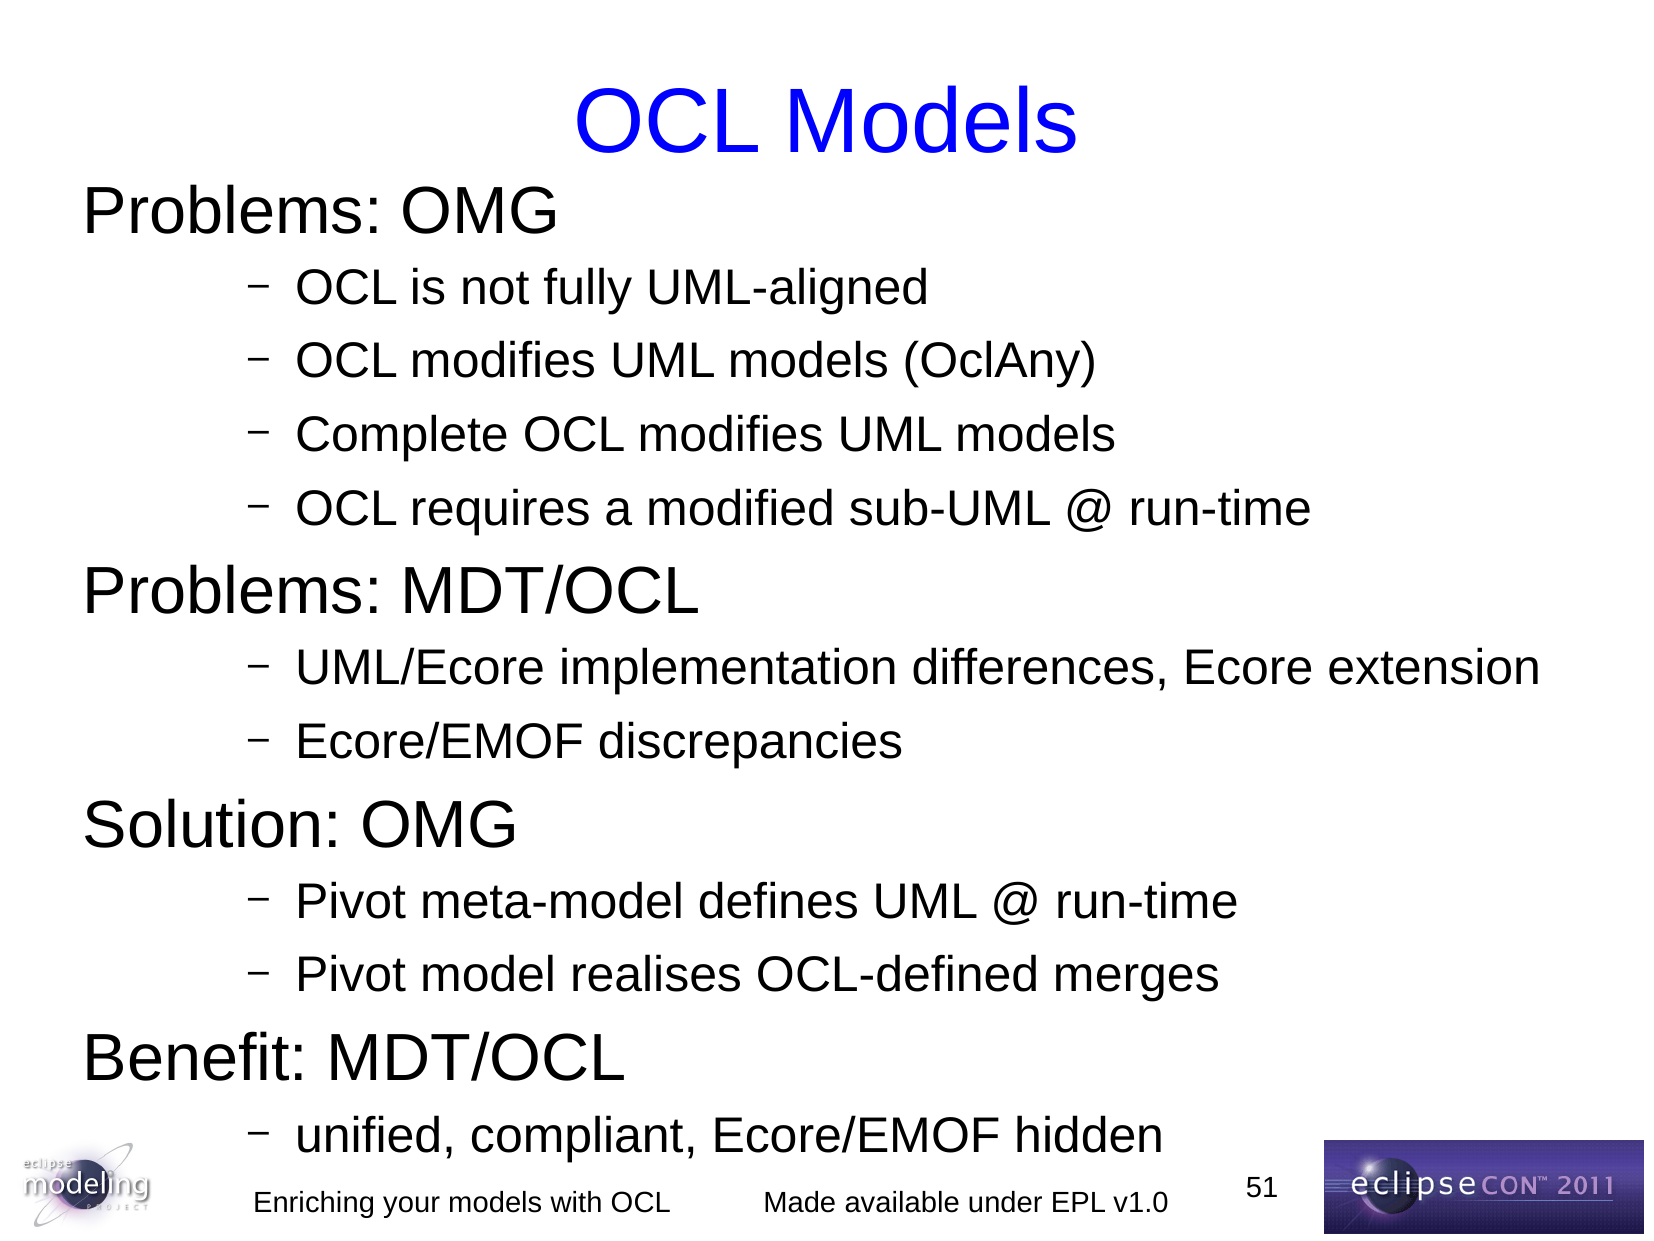

# OCL Models
Problems: OMG
OCL is not fully UML-aligned
OCL modifies UML models (OclAny)
Complete OCL modifies UML models
OCL requires a modified sub-UML @ run-time
Problems: MDT/OCL
UML/Ecore implementation differences, Ecore extension
Ecore/EMOF discrepancies
Solution: OMG
Pivot meta-model defines UML @ run-time
Pivot model realises OCL-defined merges
Benefit: MDT/OCL
unified, compliant, Ecore/EMOF hidden
51
Enriching your models with OCL